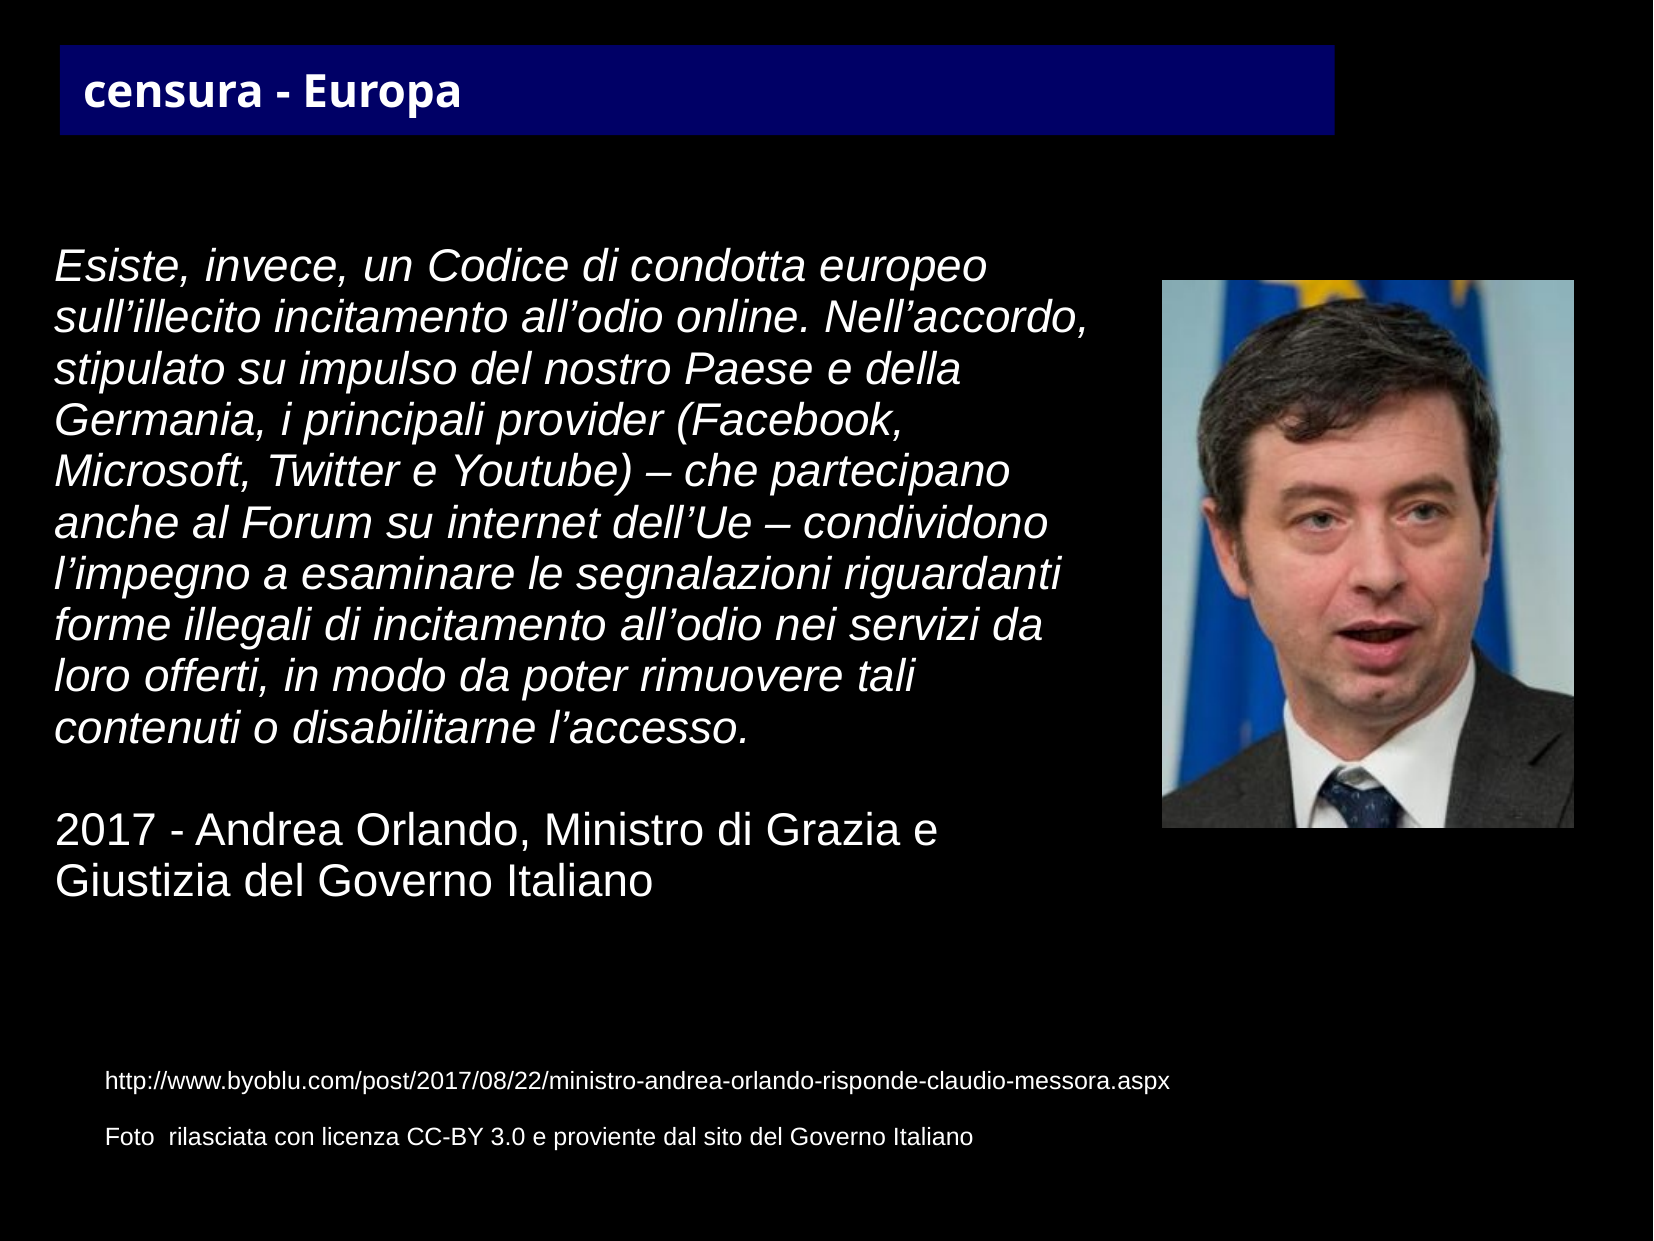

# censura - Europa
Esiste, invece, un Codice di condotta europeo sull’illecito incitamento all’odio online. Nell’accordo, stipulato su impulso del nostro Paese e della Germania, i principali provider (Facebook, Microsoft, Twitter e Youtube) – che partecipano anche al Forum su internet dell’Ue – condividono l’impegno a esaminare le segnalazioni riguardanti forme illegali di incitamento all’odio nei servizi da loro offerti, in modo da poter rimuovere tali contenuti o disabilitarne l’accesso.
2017 - Andrea Orlando, Ministro di Grazia e Giustizia del Governo Italiano
http://www.byoblu.com/post/2017/08/22/ministro-andrea-orlando-risponde-claudio-messora.aspx
Foto rilasciata con licenza CC-BY 3.0 e proviente dal sito del Governo Italiano